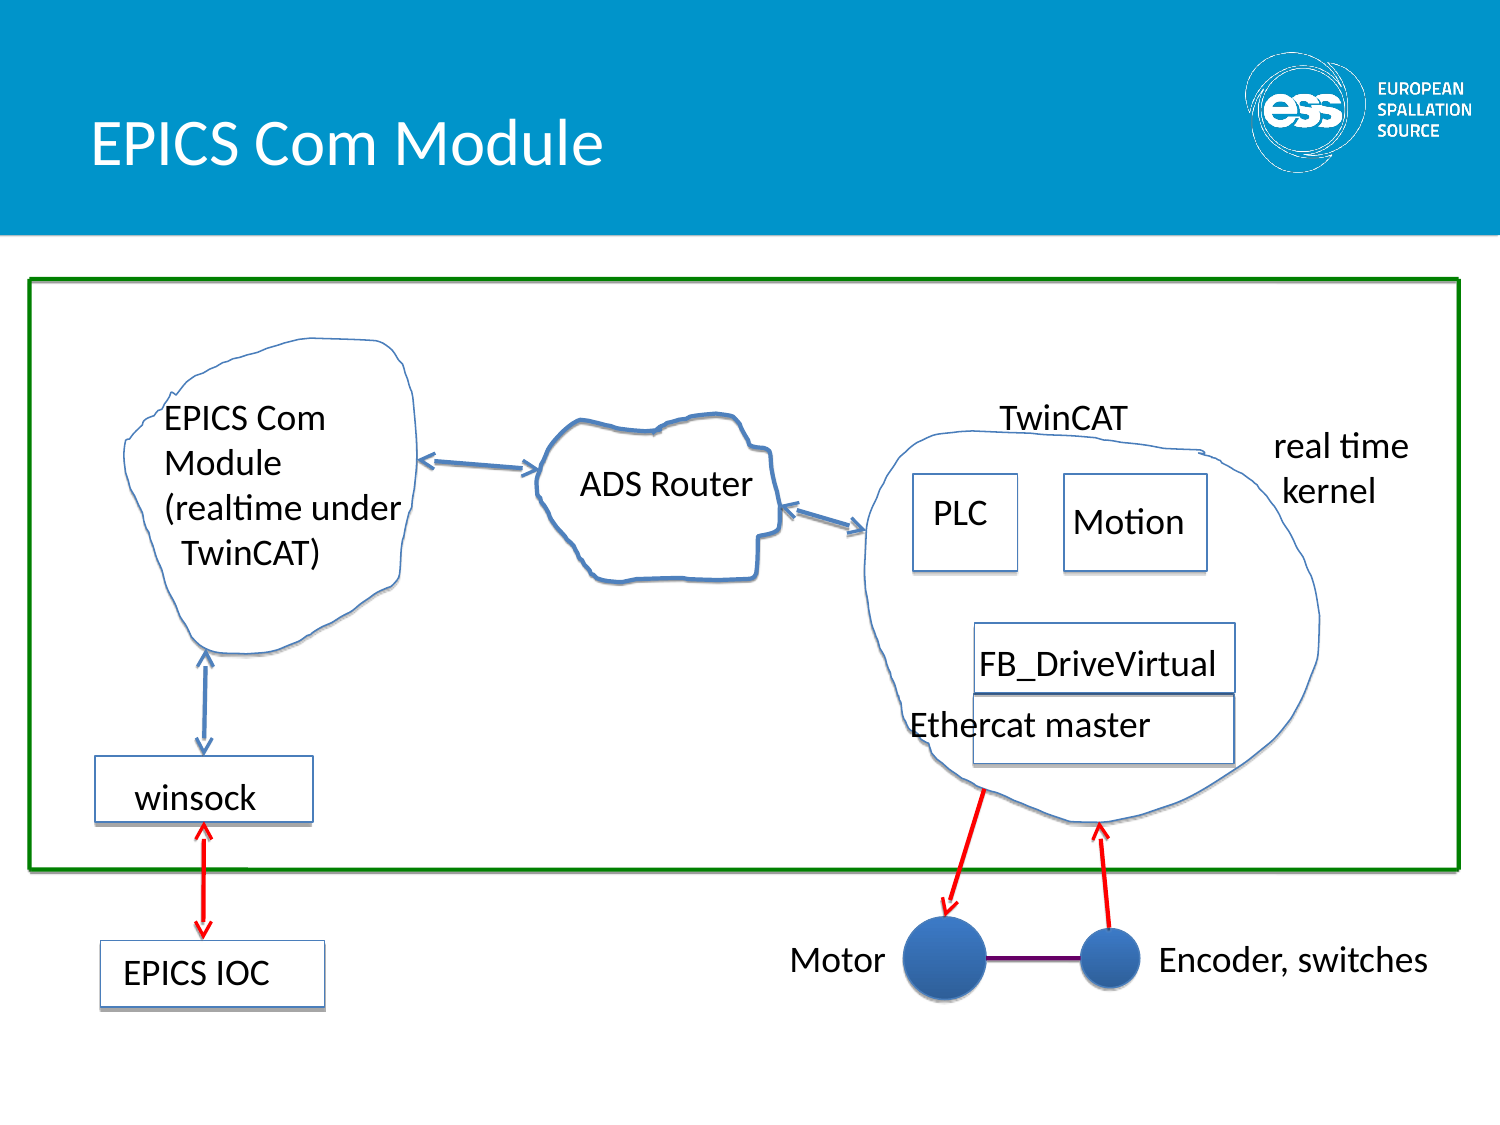

# EPICS Com Module
EPICS Com
Module
(realtime under
 TwinCAT)
TwinCAT
real time
 kernel
PLC
Motion
Ethercat master
ADS Router
FB_DriveVirtual
winsock
Motor
Encoder, switches
EPICS IOC